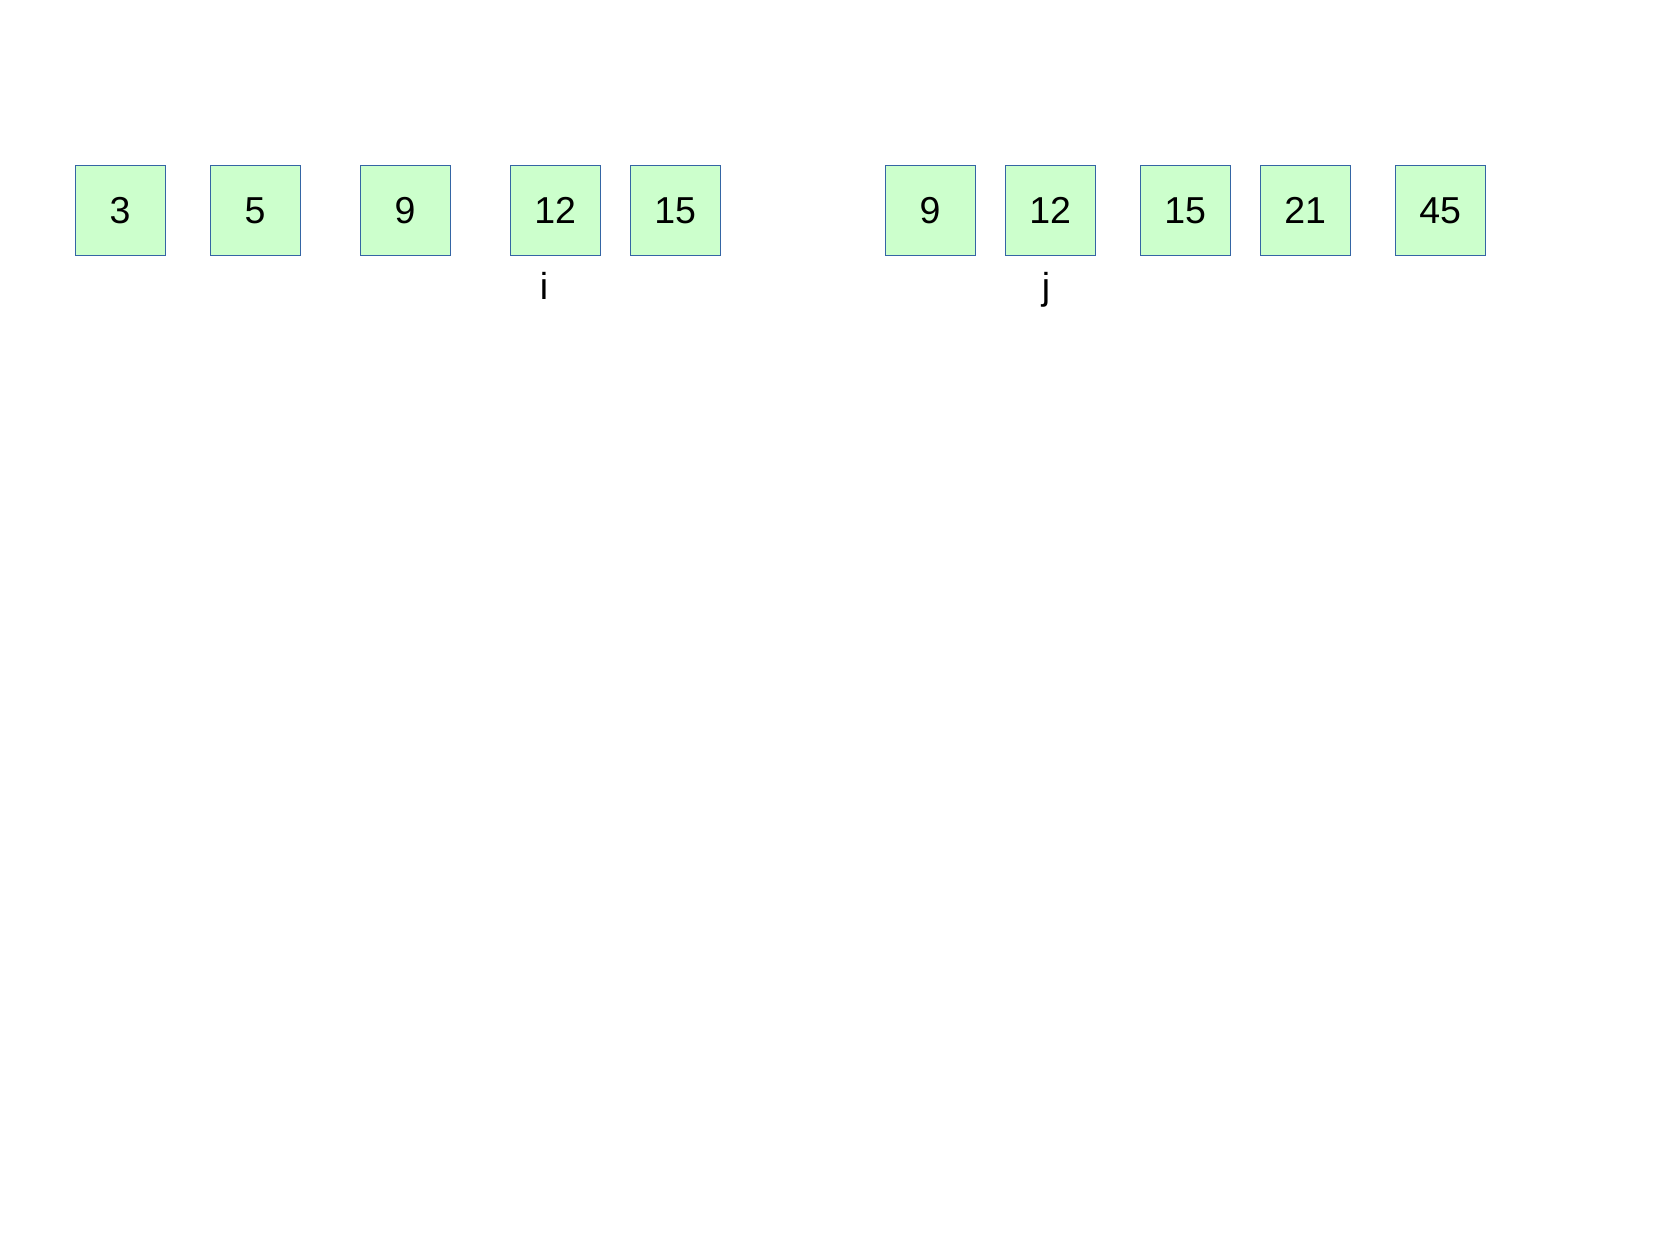

3
5
9
12
15
9
12
15
21
45
i
j